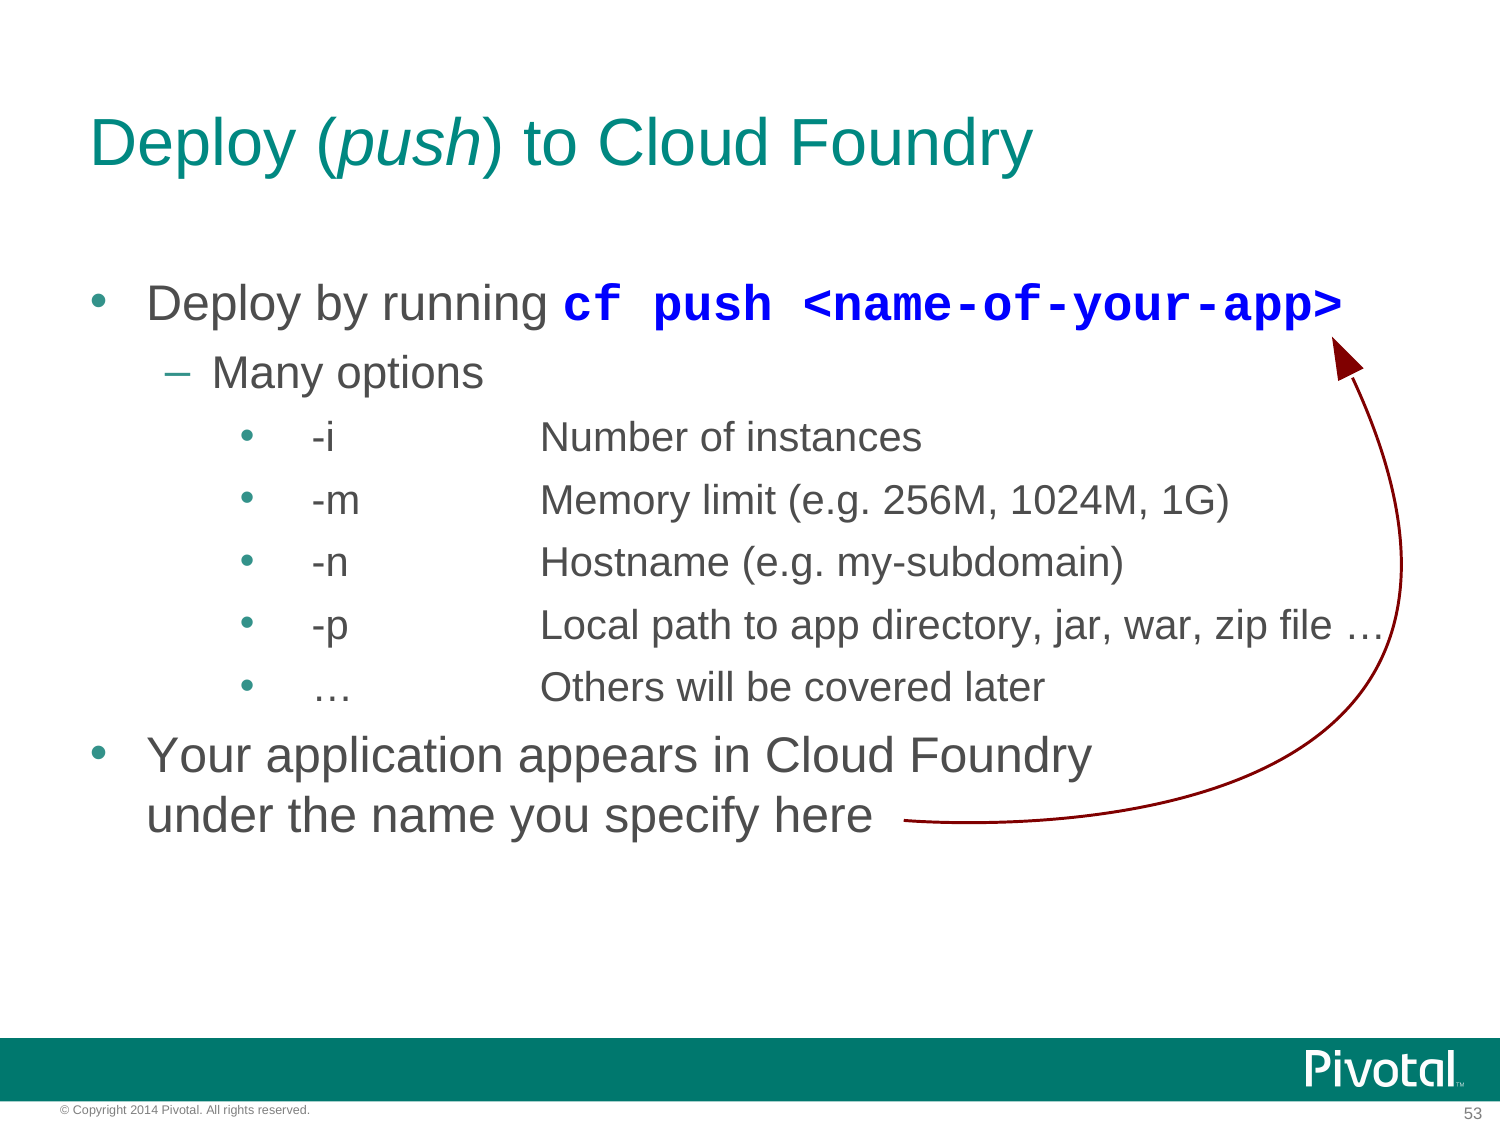

# Deploy (push) to Cloud Foundry
Deploy by running cf push <name-of-your-app>
Many options
 -i 			Number of instances
 -m 			Memory limit (e.g. 256M, 1024M, 1G)
 -n 			Hostname (e.g. my-subdomain)
 -p 			Local path to app directory, jar, war, zip file …
 …			Others will be covered later
Your application appears in Cloud Foundry
under the name you specify here